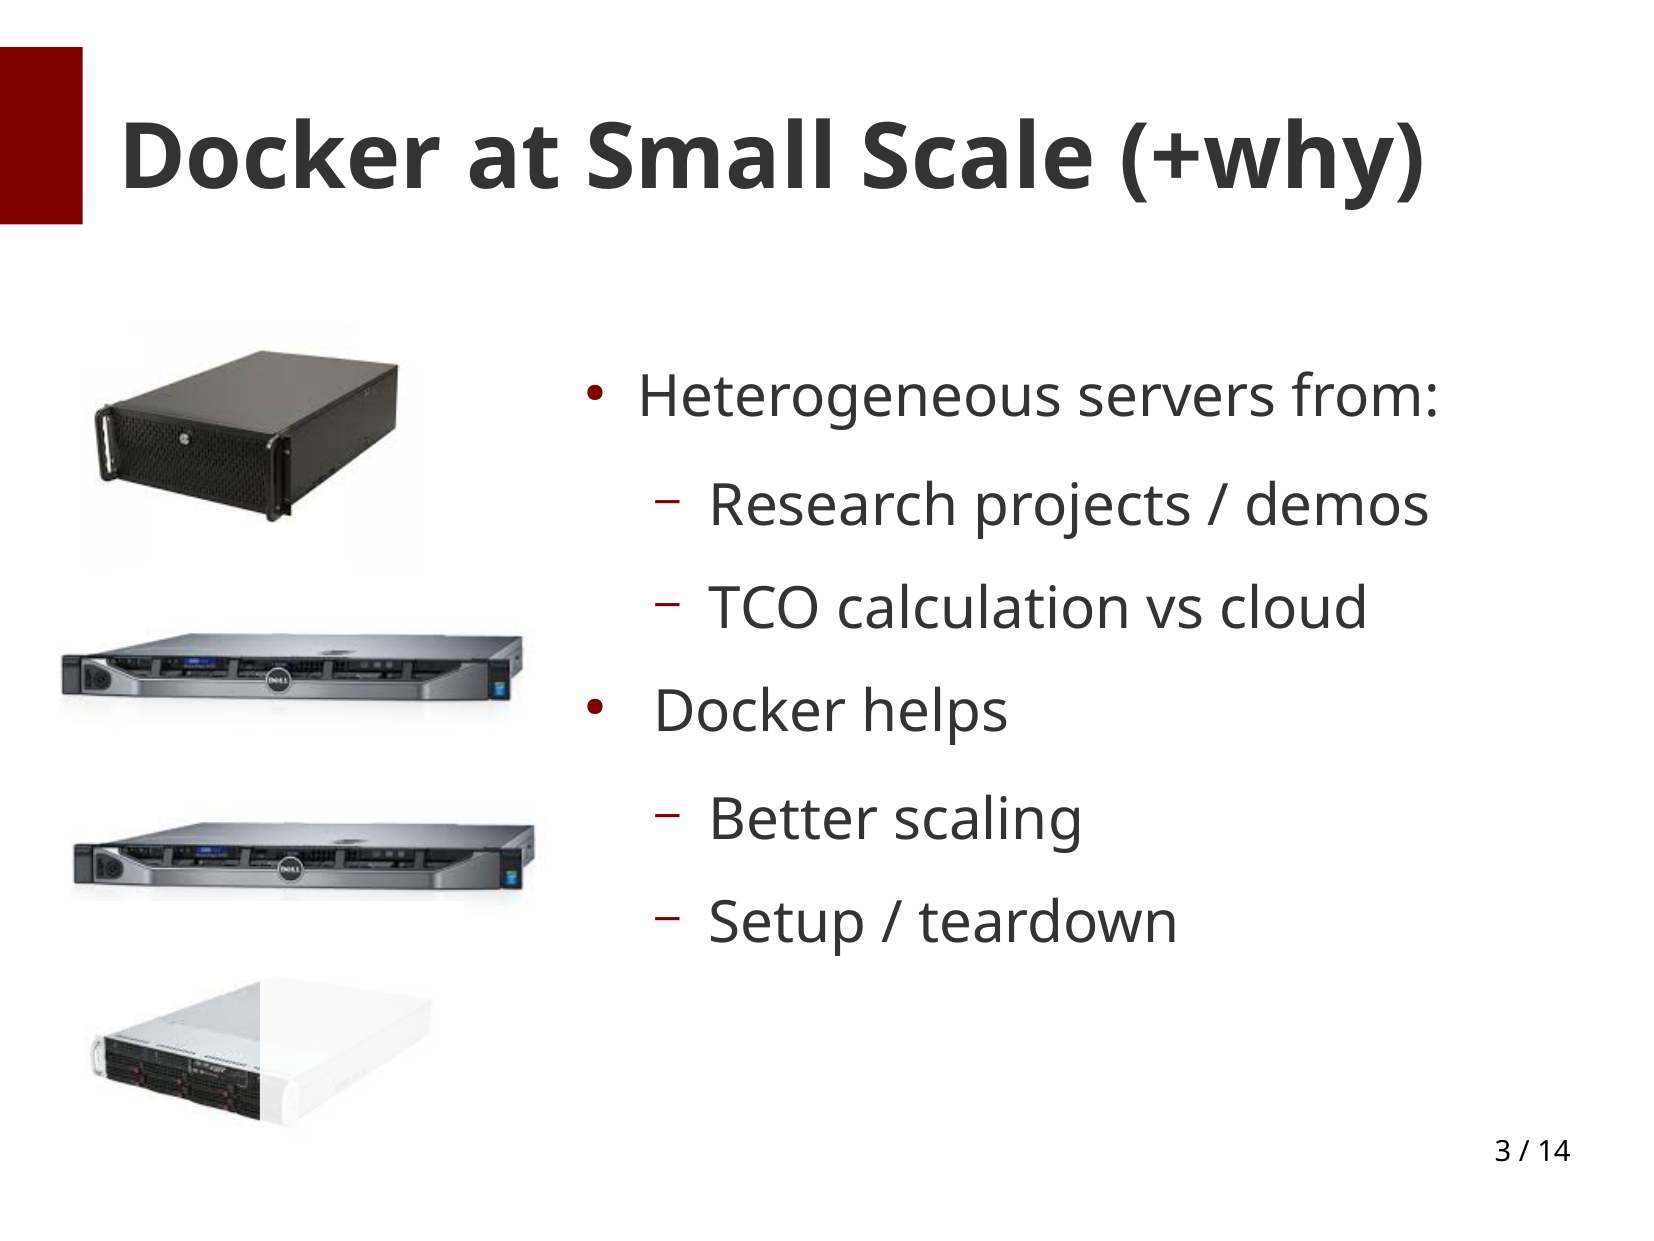

# Docker at Small Scale (+why)
Heterogeneous servers from:
Research projects / demos
TCO calculation vs cloud
 Docker helps
Better scaling
Setup / teardown
3